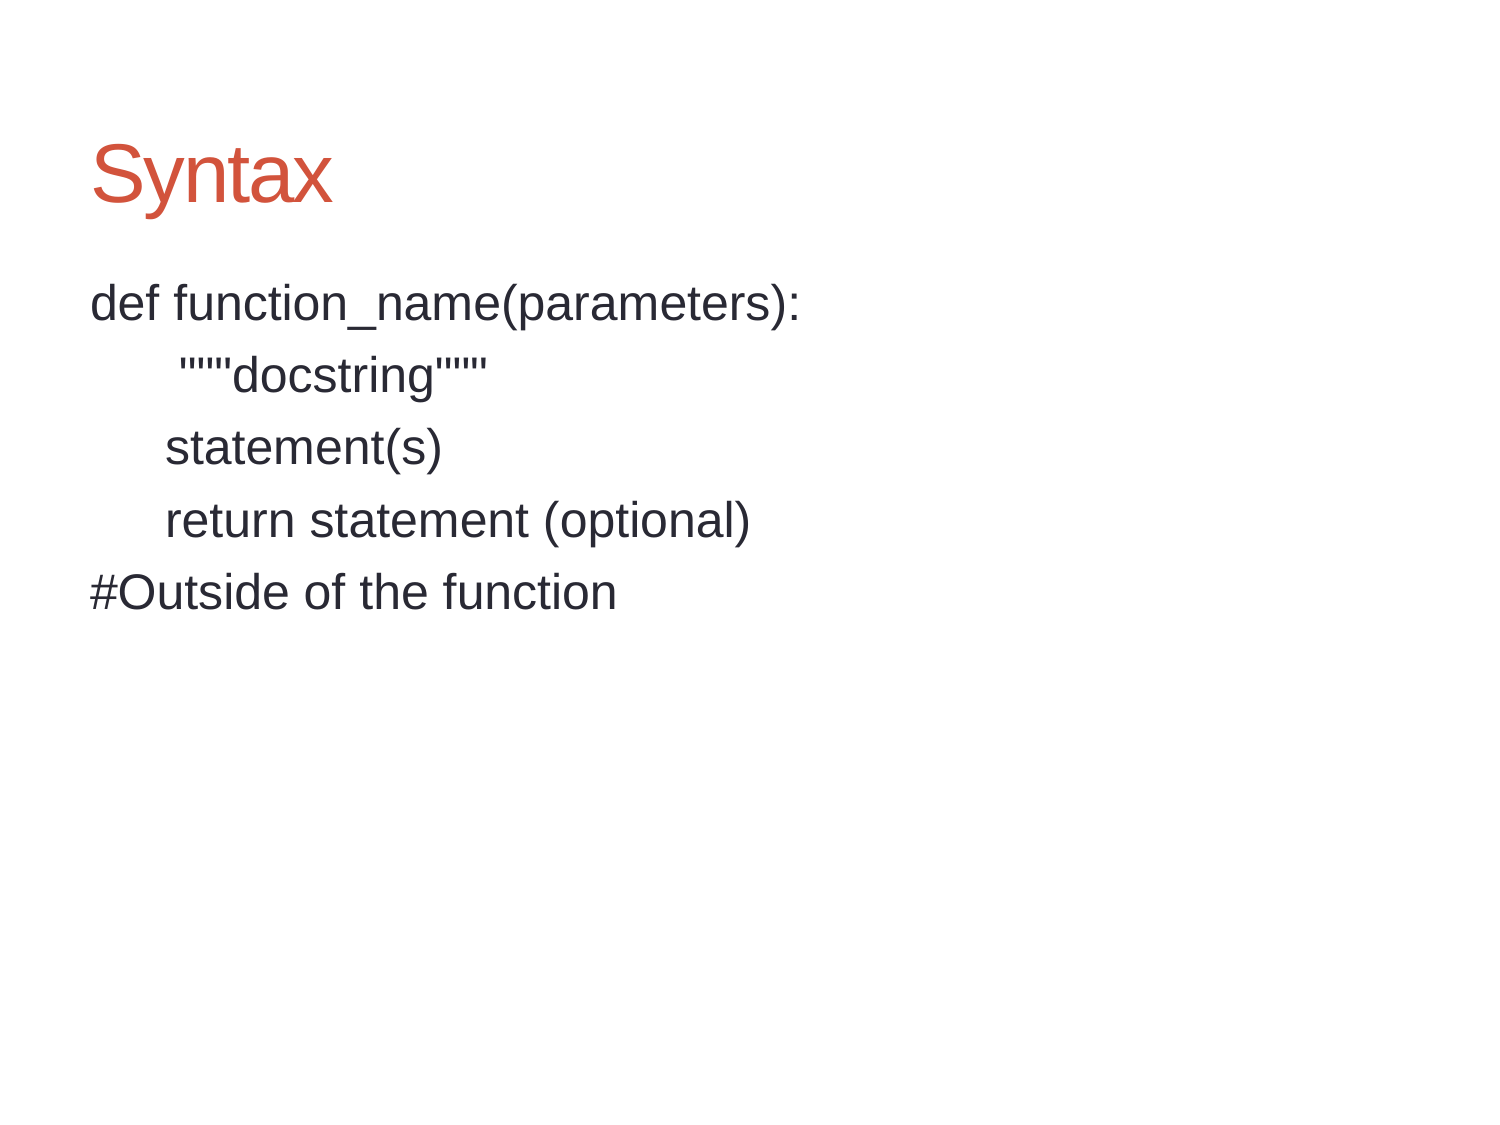

# Syntax
def function_name(parameters):
	 """docstring"""
	statement(s)
	return statement (optional)
#Outside of the function